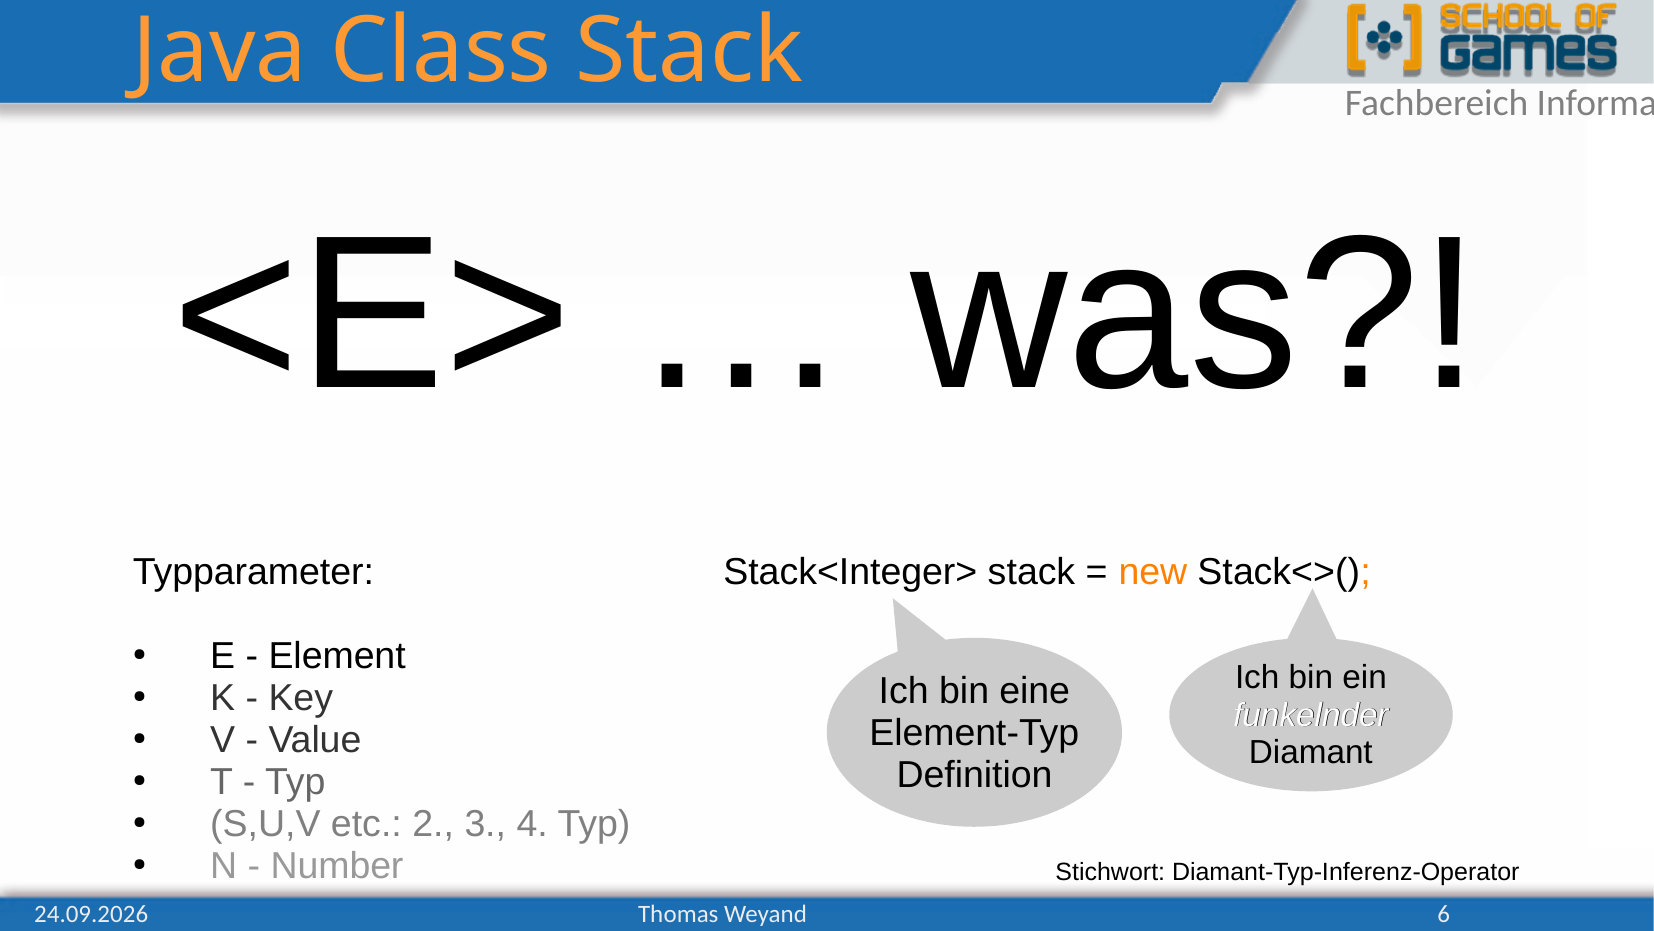

Java Class Stack
<E> … was?!
Typparameter:
 E - Element
 K - Key
 V - Value
 T - Typ
 (S,U,V etc.: 2., 3., 4. Typ)
 N - Number
Stack<Integer> stack = new Stack<>();
Ich bin eine
Element-Typ
Definition
Ich bin ein
funkelnder
Diamant
Stichwort: Diamant-Typ-Inferenz-Operator
Thomas Weyand